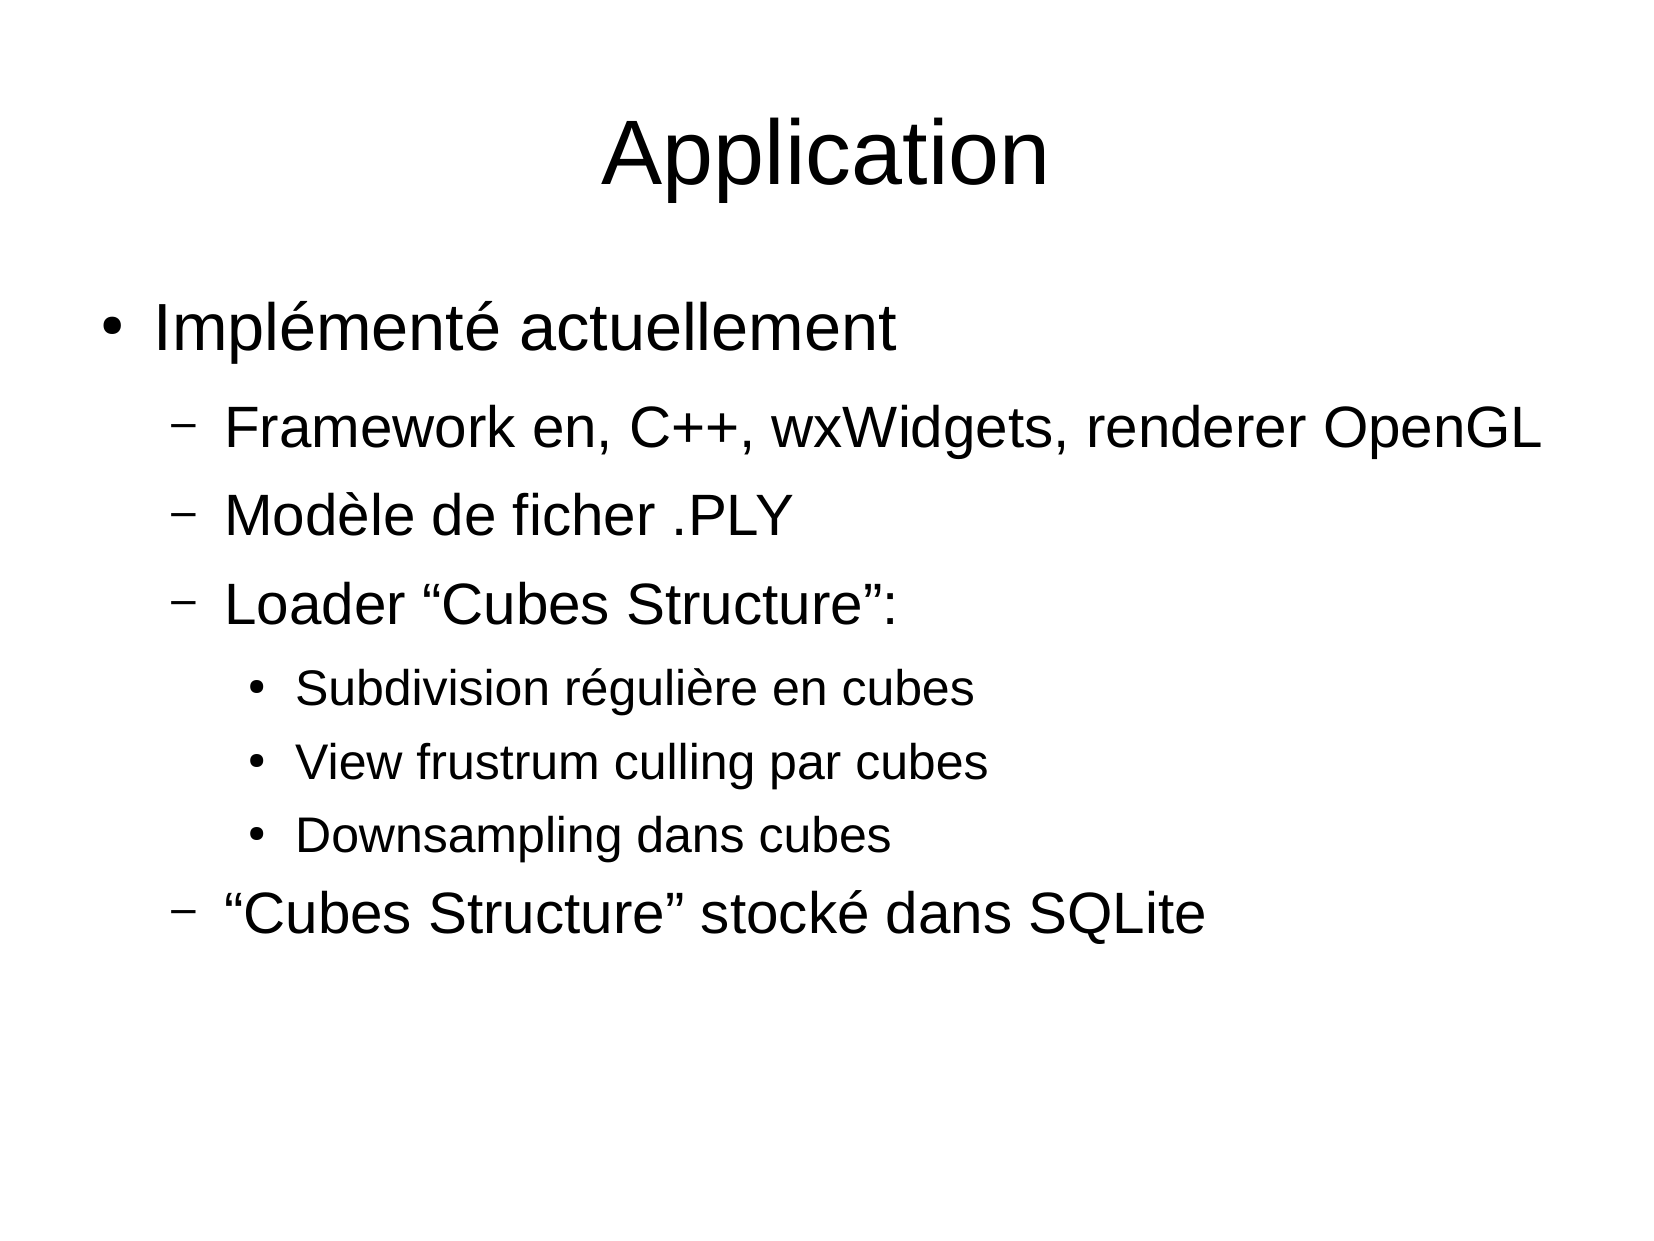

# Application
Implémenté actuellement
Framework en, C++, wxWidgets, renderer OpenGL
Modèle de ficher .PLY
Loader “Cubes Structure”:
Subdivision régulière en cubes
View frustrum culling par cubes
Downsampling dans cubes
“Cubes Structure” stocké dans SQLite